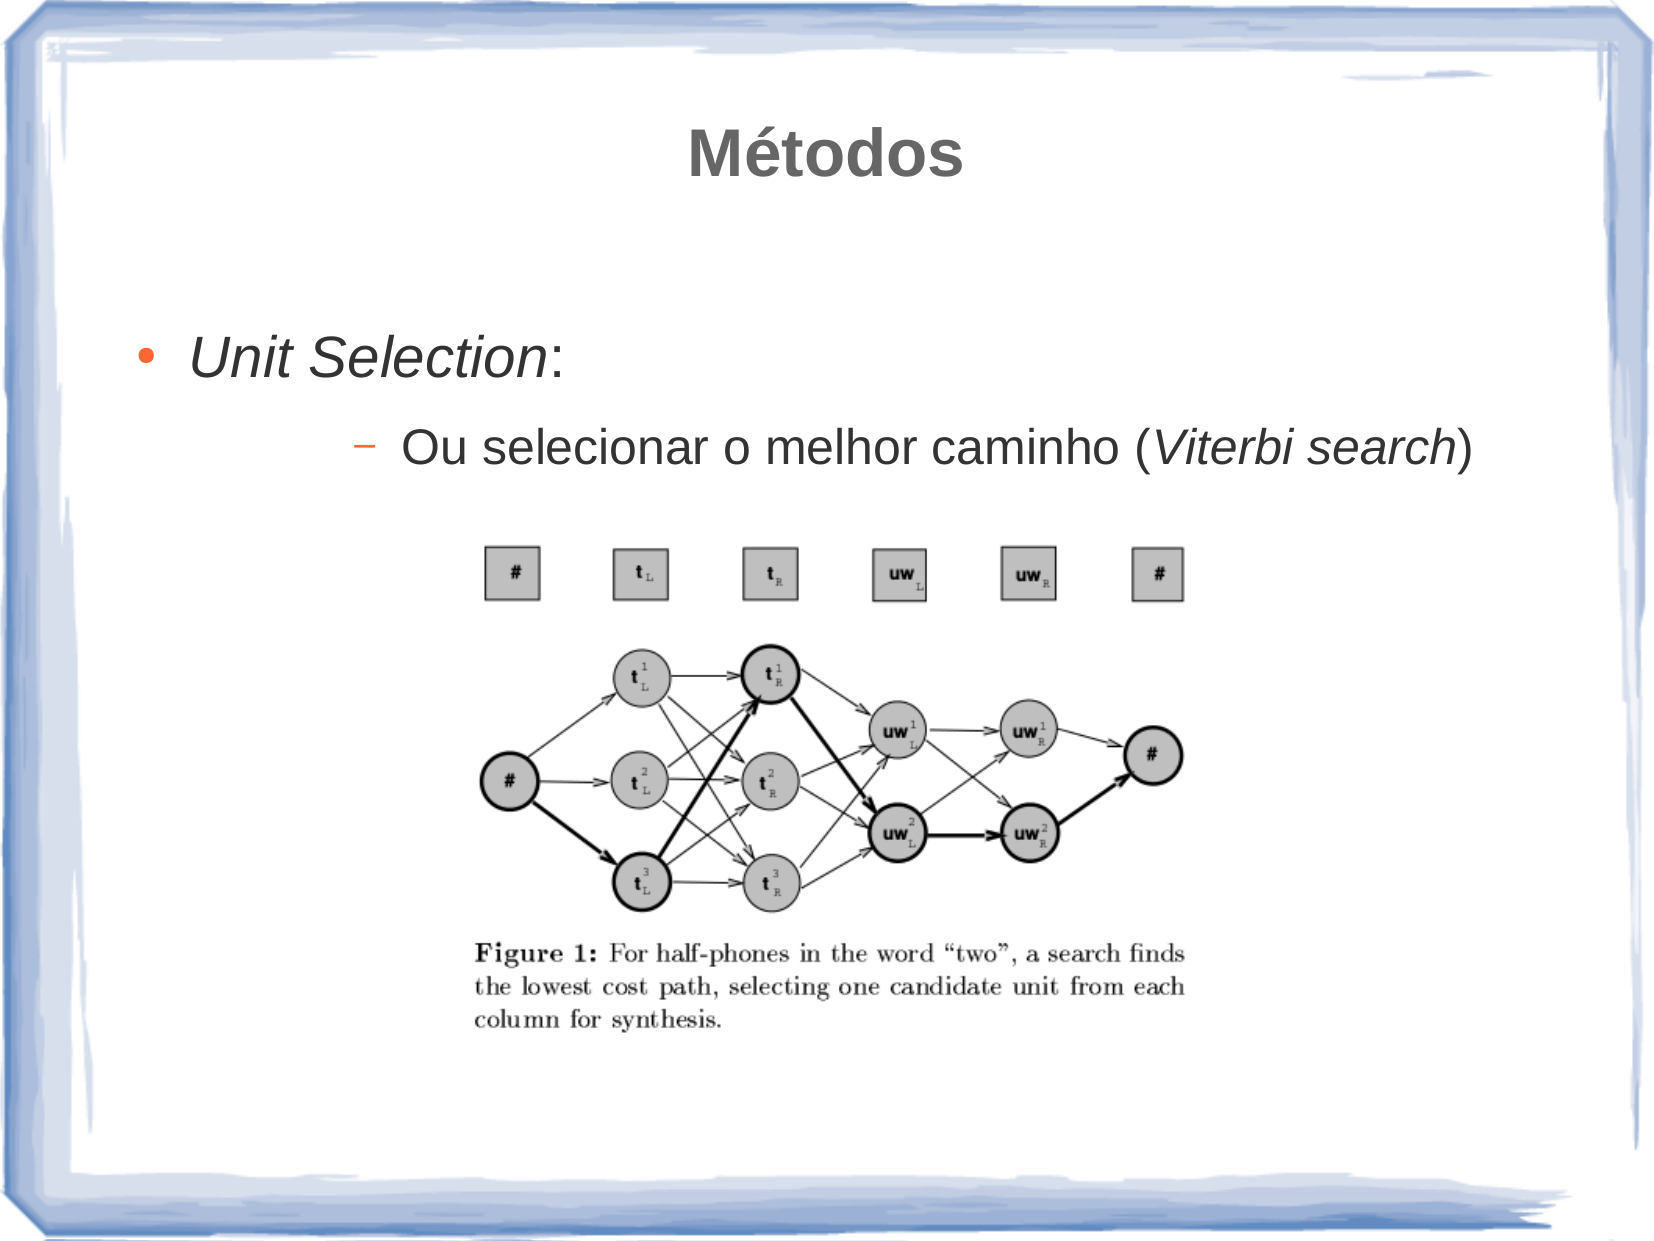

# Métodos
Unit Selection:
Ou selecionar o melhor caminho (Viterbi search)